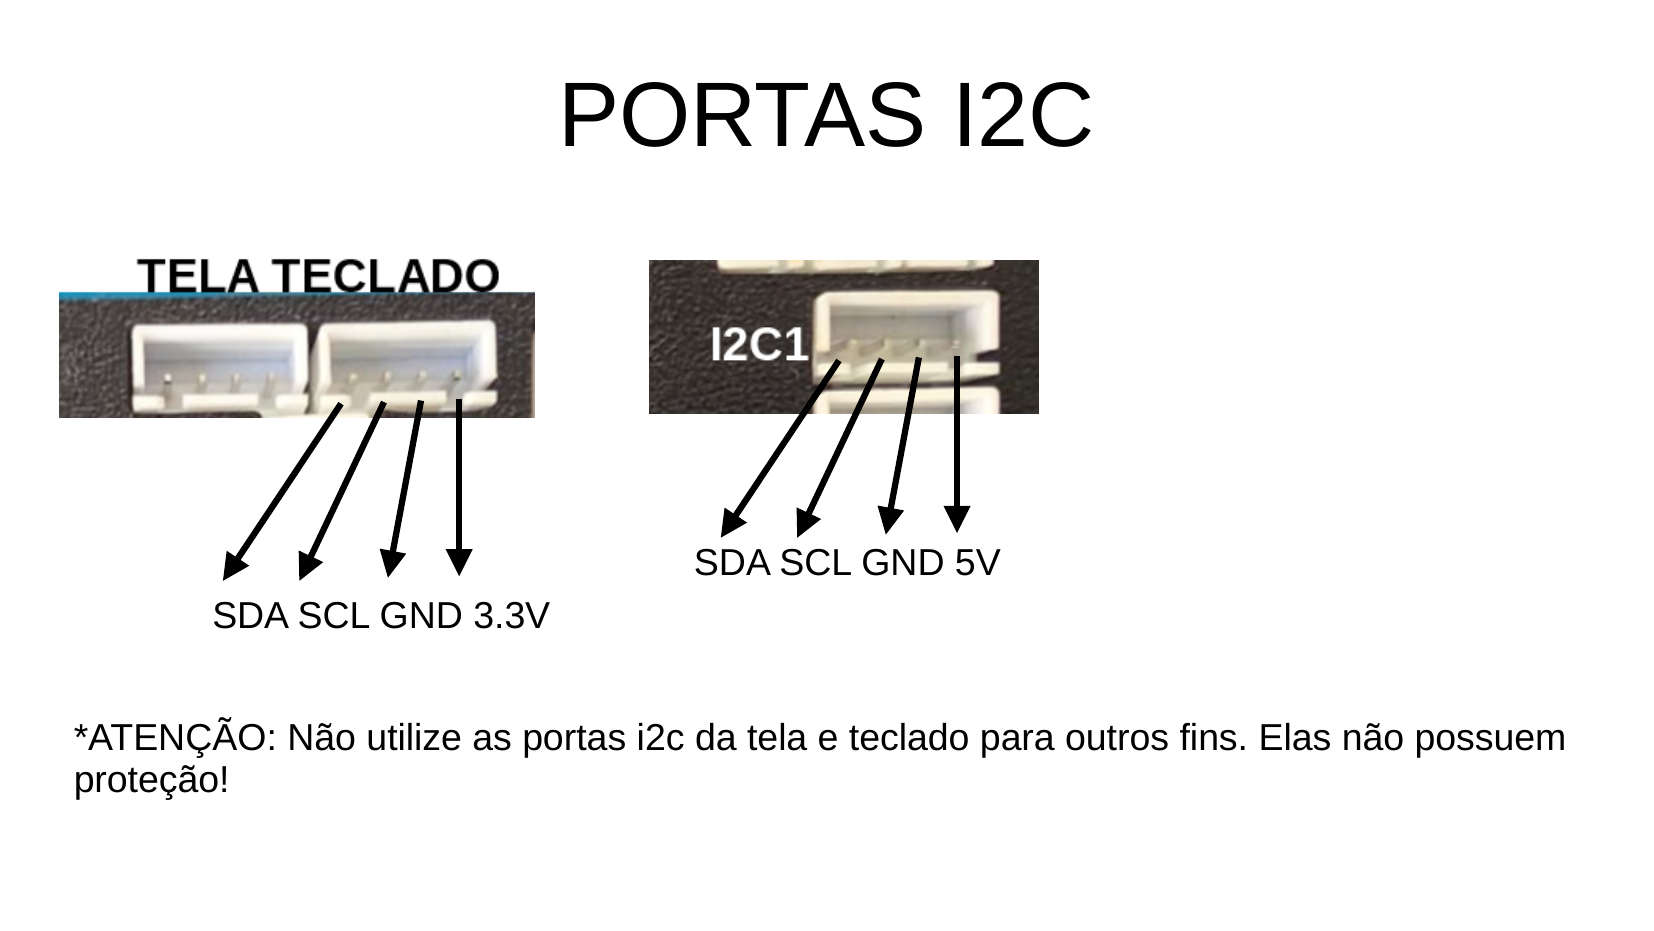

# PORTAS I2C
SDA SCL GND 5V
SDA SCL GND 3.3V
*ATENÇÃO: Não utilize as portas i2c da tela e teclado para outros fins. Elas não possuem proteção!